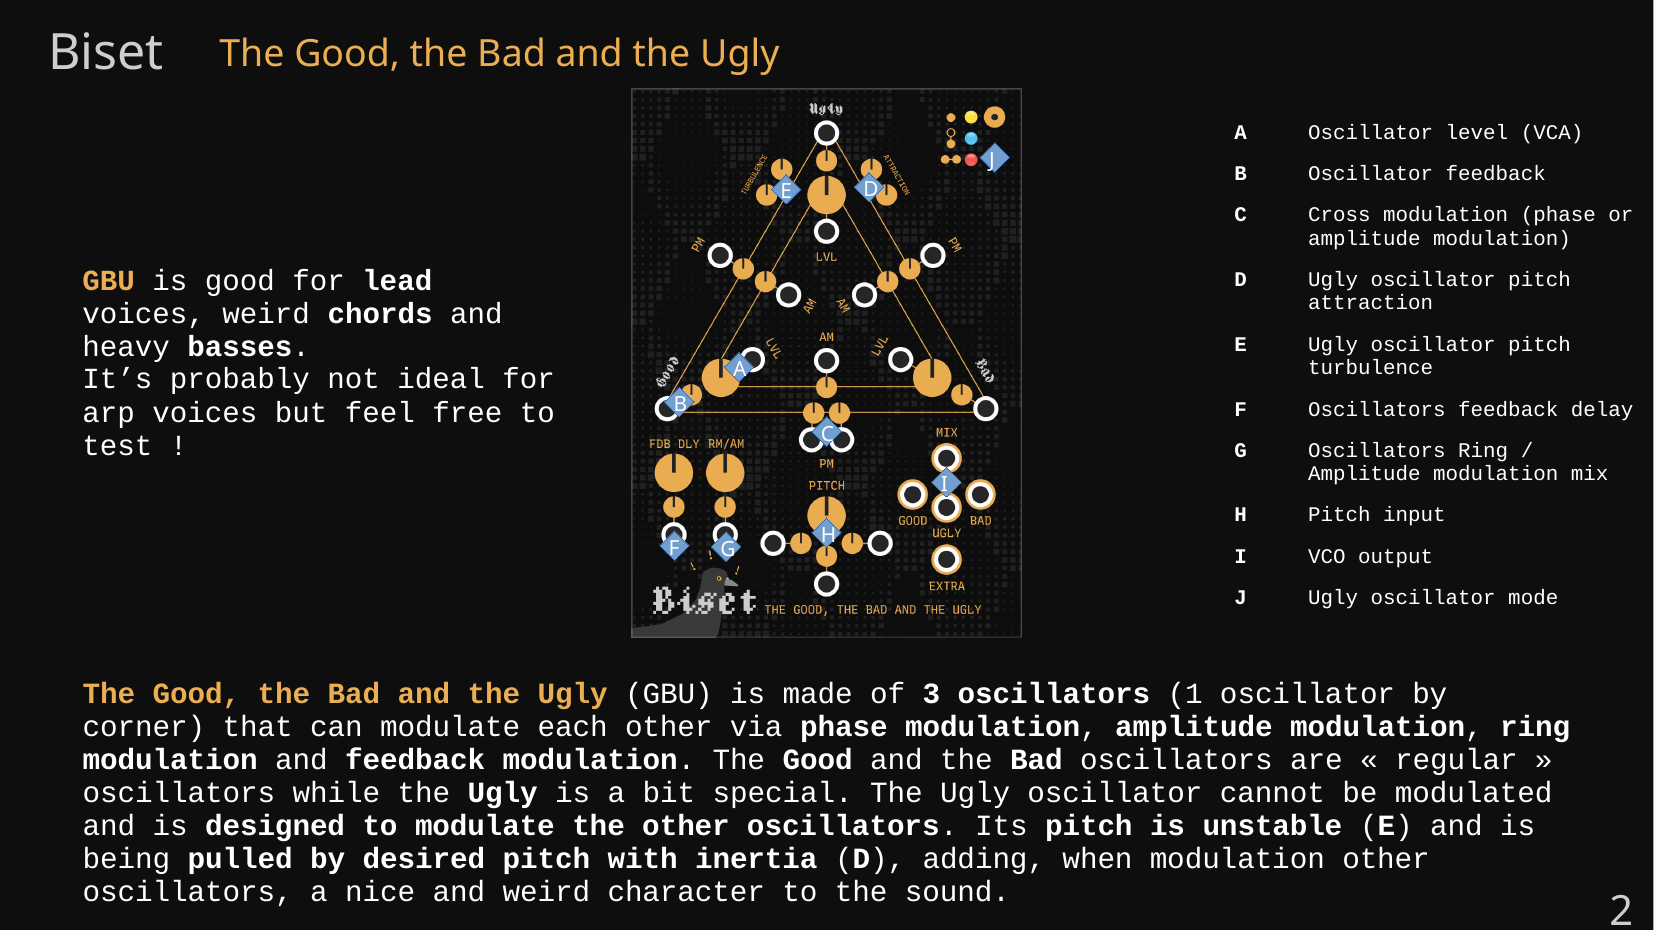

Biset
The Good, the Bad and the Ugly
A	Oscillator level (VCA)
B	Oscillator feedback
C	Cross modulation (phase or 	amplitude modulation)
D	Ugly oscillator pitch 		attraction
E	Ugly oscillator pitch 		turbulence
F	Oscillators feedback delay
G	Oscillators Ring / 		Amplitude modulation mix
H	Pitch input
I	VCO output
J	Ugly oscillator mode
J
D
E
GBU is good for lead voices, weird chords and heavy basses.
It’s probably not ideal for arp voices but feel free to test !
A
B
C
I
H
F
G
# The Good, the Bad and the Ugly (GBU) is made of 3 oscillators (1 oscillator by corner) that can modulate each other via phase modulation, amplitude modulation, ring modulation and feedback modulation. The Good and the Bad oscillators are « regular » oscillators while the Ugly is a bit special. The Ugly oscillator cannot be modulated and is designed to modulate the other oscillators. Its pitch is unstable (E) and is being pulled by desired pitch with inertia (D), adding, when modulation other oscillators, a nice and weird character to the sound.
2